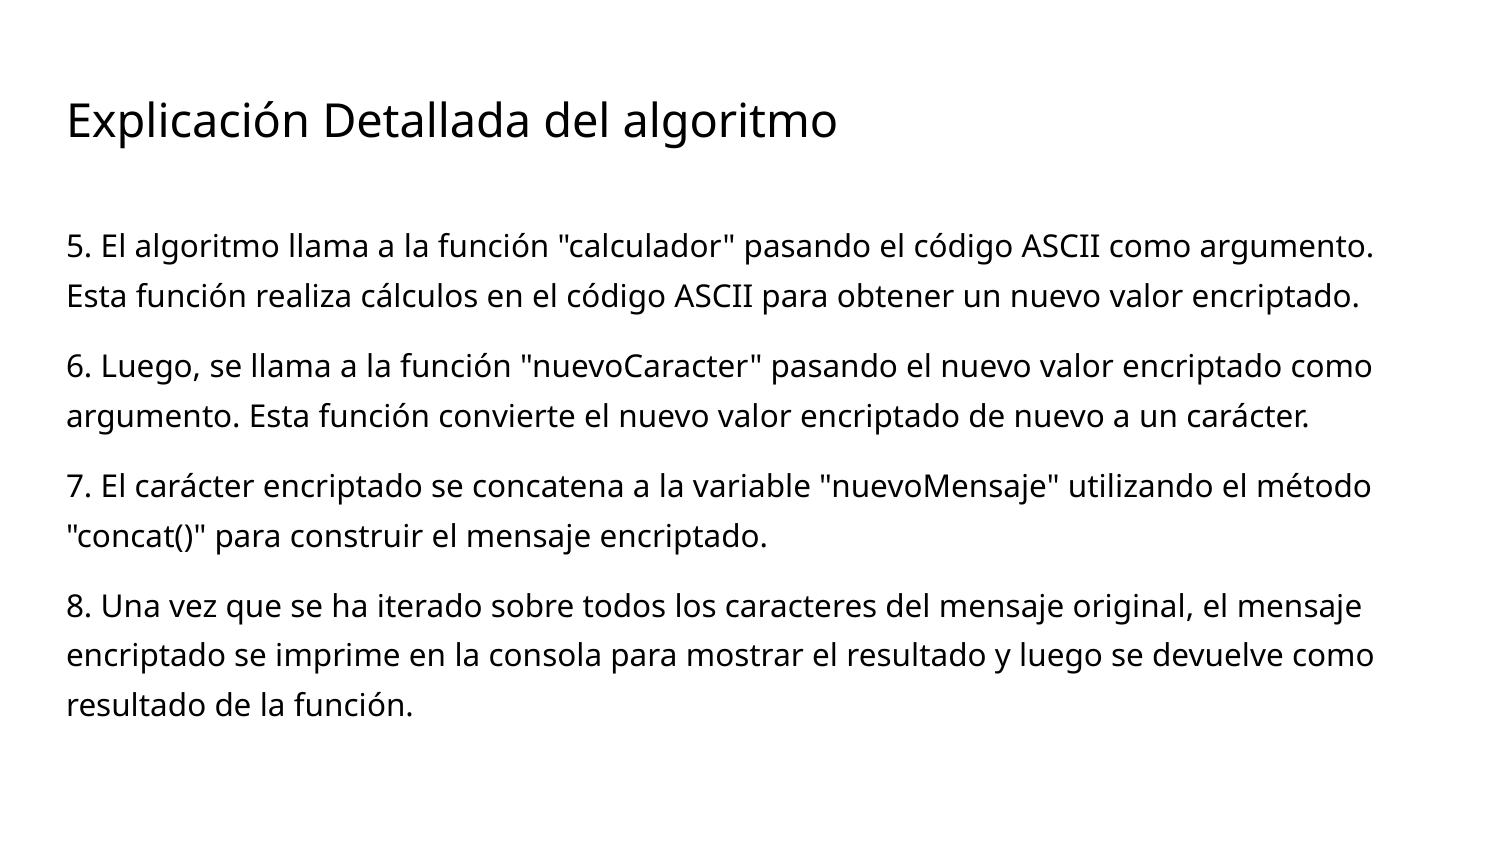

# Explicación Detallada del algoritmo
5. El algoritmo llama a la función "calculador" pasando el código ASCII como argumento. Esta función realiza cálculos en el código ASCII para obtener un nuevo valor encriptado.
6. Luego, se llama a la función "nuevoCaracter" pasando el nuevo valor encriptado como argumento. Esta función convierte el nuevo valor encriptado de nuevo a un carácter.
7. El carácter encriptado se concatena a la variable "nuevoMensaje" utilizando el método "concat()" para construir el mensaje encriptado.
8. Una vez que se ha iterado sobre todos los caracteres del mensaje original, el mensaje encriptado se imprime en la consola para mostrar el resultado y luego se devuelve como resultado de la función.